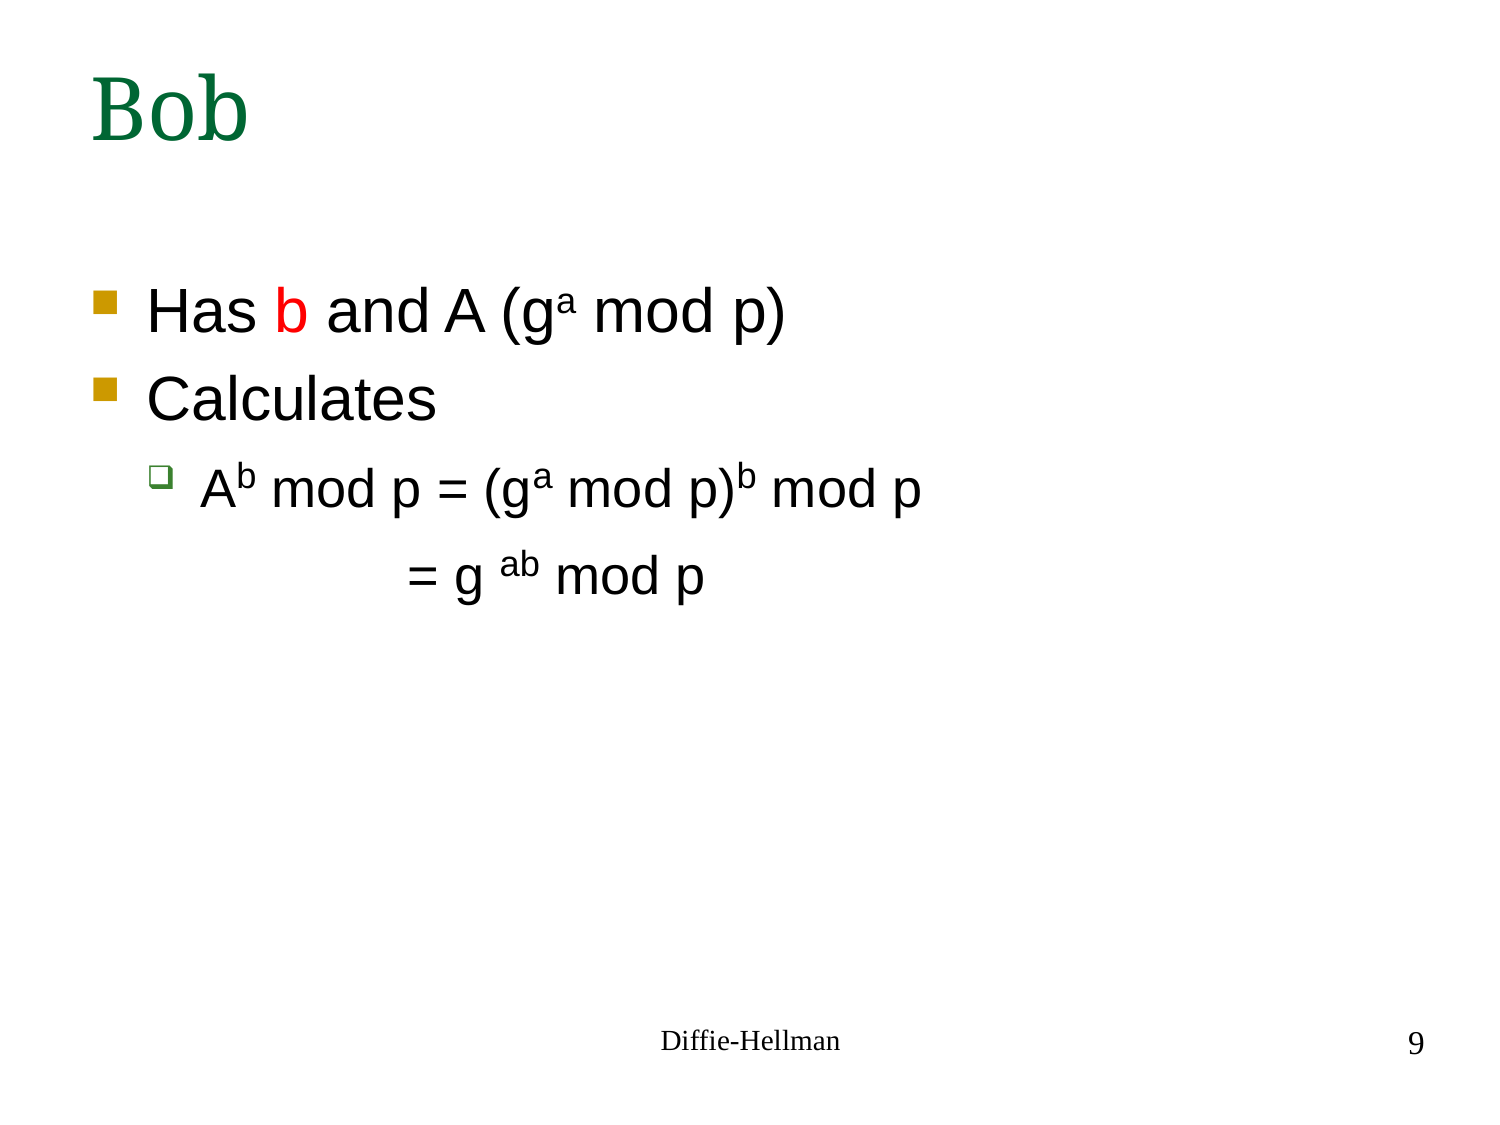

# Bob
Has b and A (ga mod p)
Calculates
Ab mod p = (ga mod p)b mod p
			 = g ab mod p
Diffie-Hellman
9